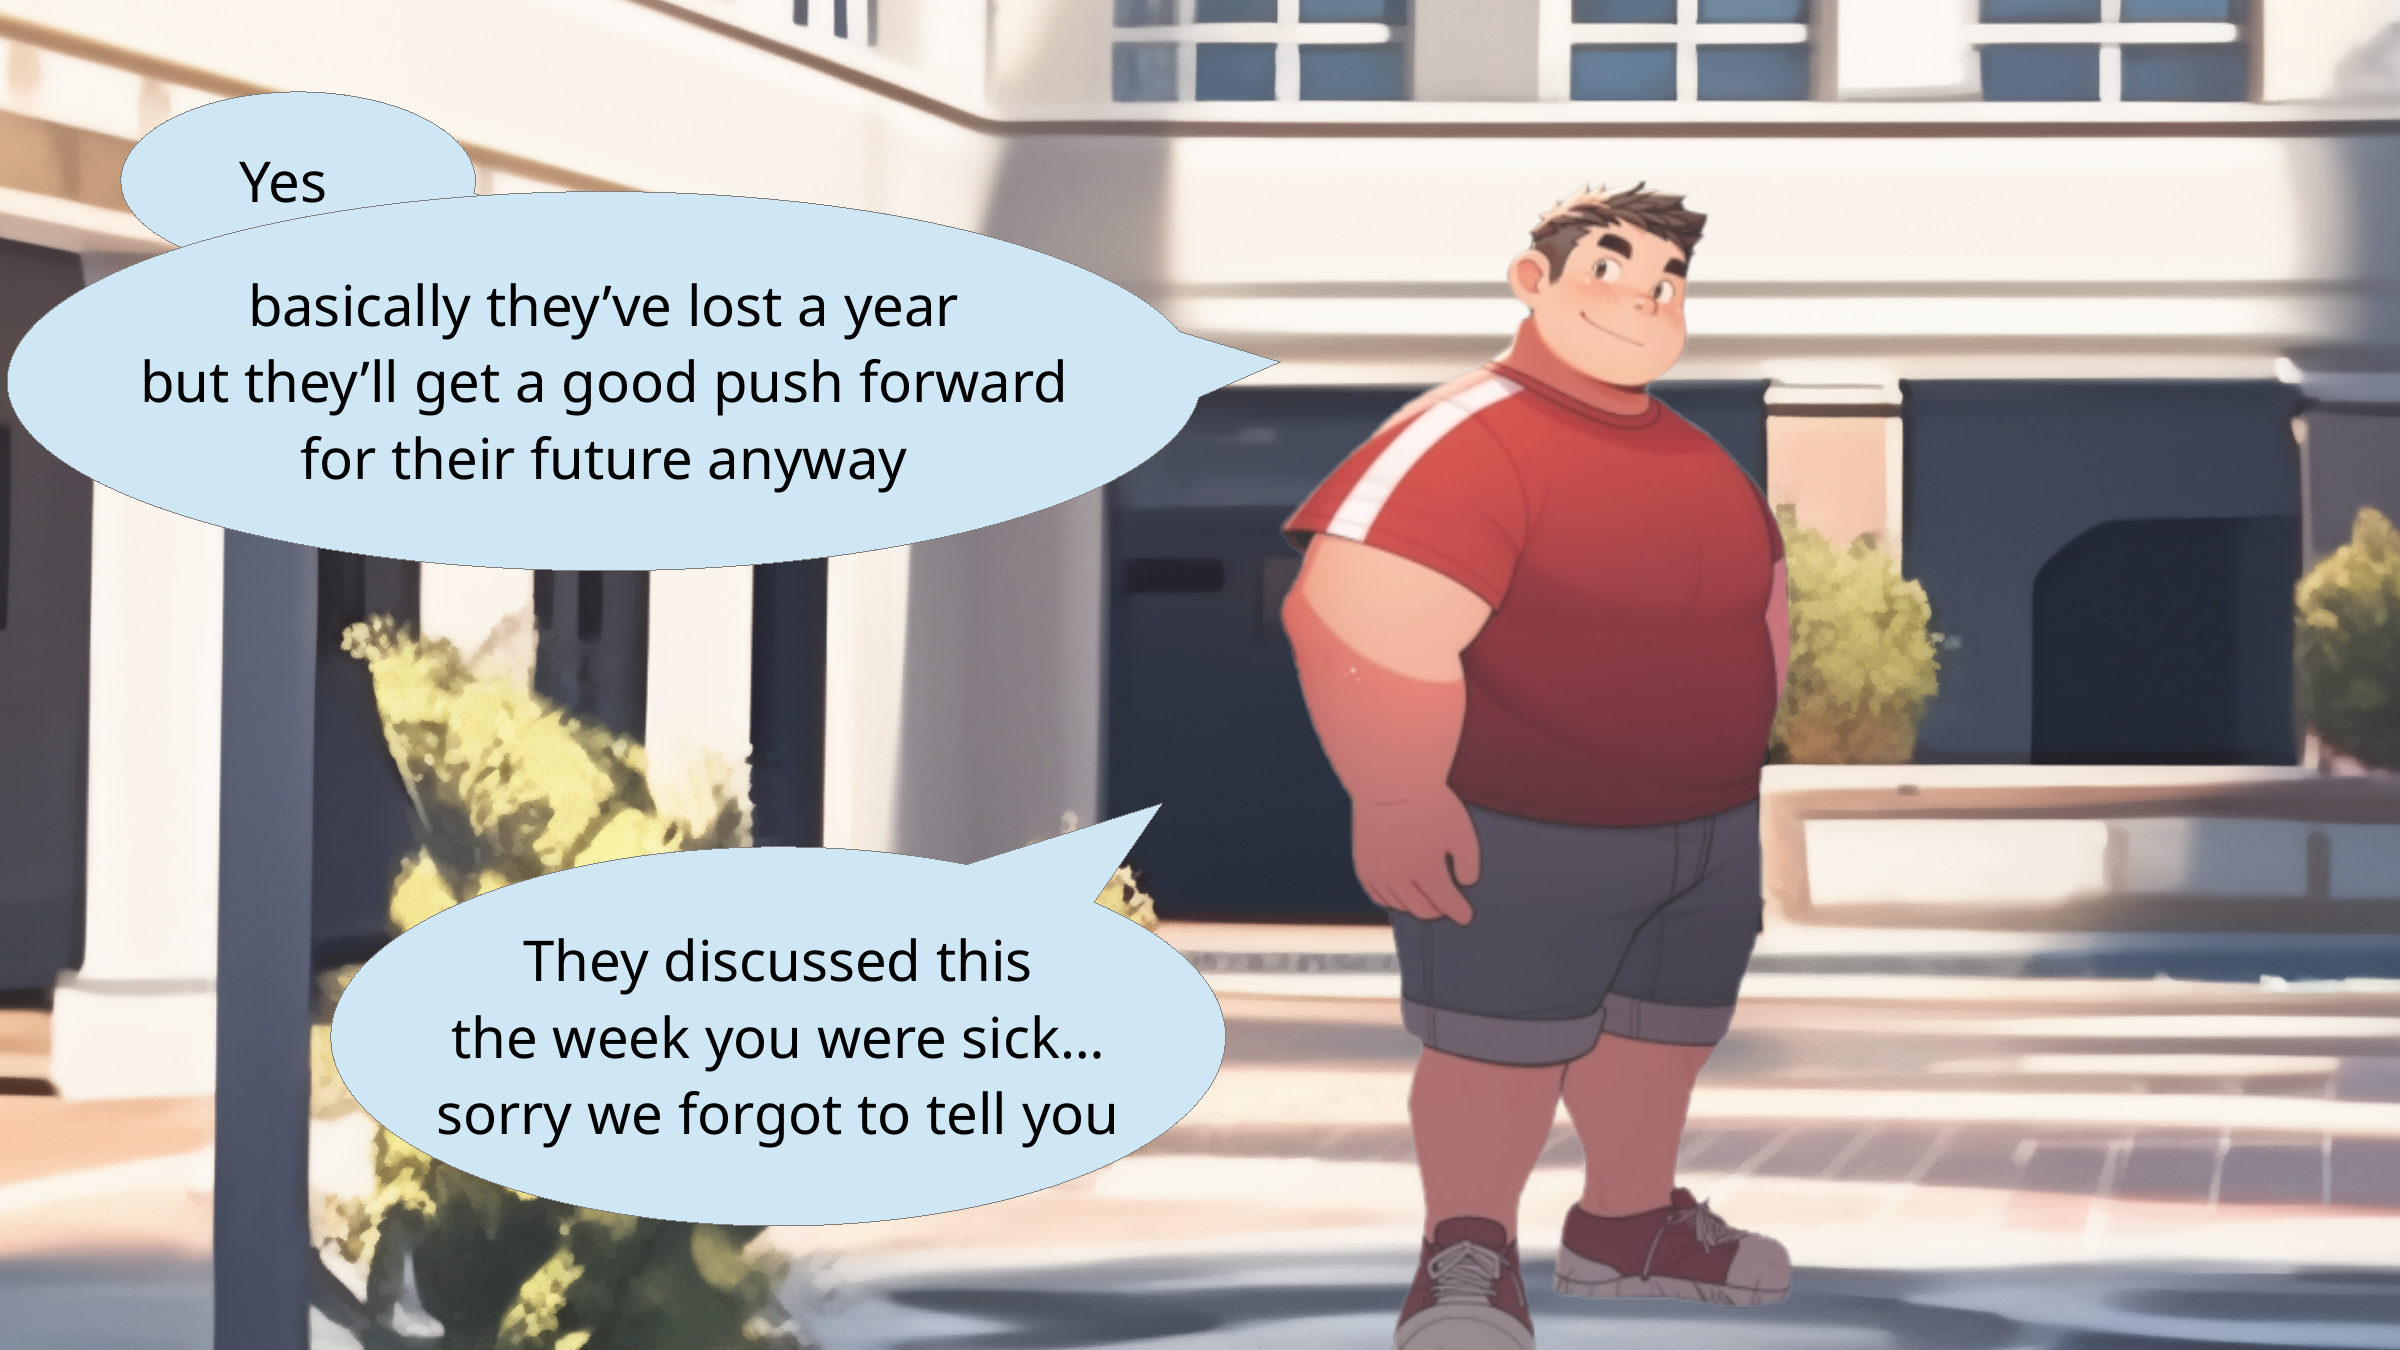

Yes
basically they’ve lost a year
but they’ll get a good push forward
for their future anyway
They discussed this
the week you were sick…
sorry we forgot to tell you